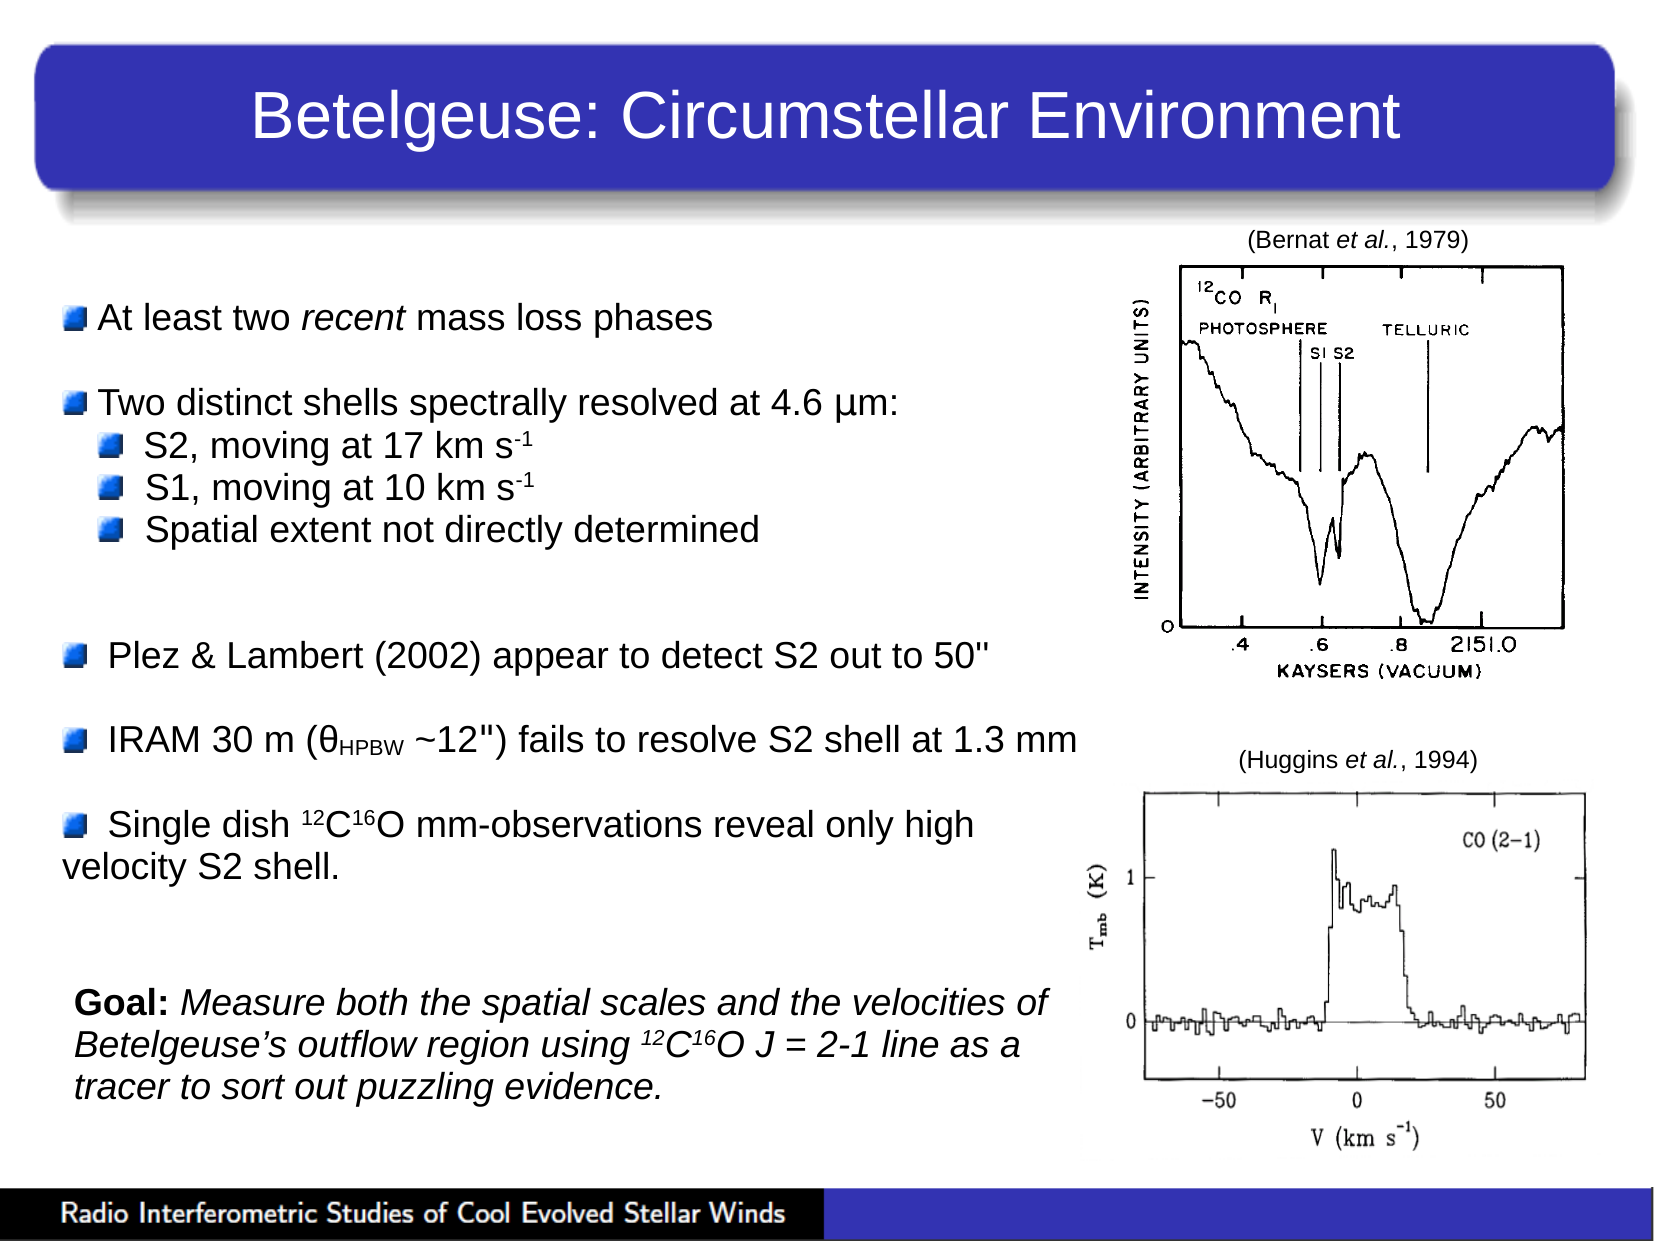

Betelgeuse: Circumstellar Environment
(Bernat et al., 1979)
 At least two recent mass loss phases
 Two distinct shells spectrally resolved at 4.6 μm:
 S2, moving at 17 km s-1
 S1, moving at 10 km s-1
 Spatial extent not directly determined
 Plez & Lambert (2002) appear to detect S2 out to 50''
 IRAM 30 m (θHPBW ~12") fails to resolve S2 shell at 1.3 mm
 Single dish 12C16O mm-observations reveal only high velocity S2 shell.
(Huggins et al., 1994)
Goal: Measure both the spatial scales and the velocities of Betelgeuse’s outflow region using 12C16O J = 2-1 line as a tracer to sort out puzzling evidence.